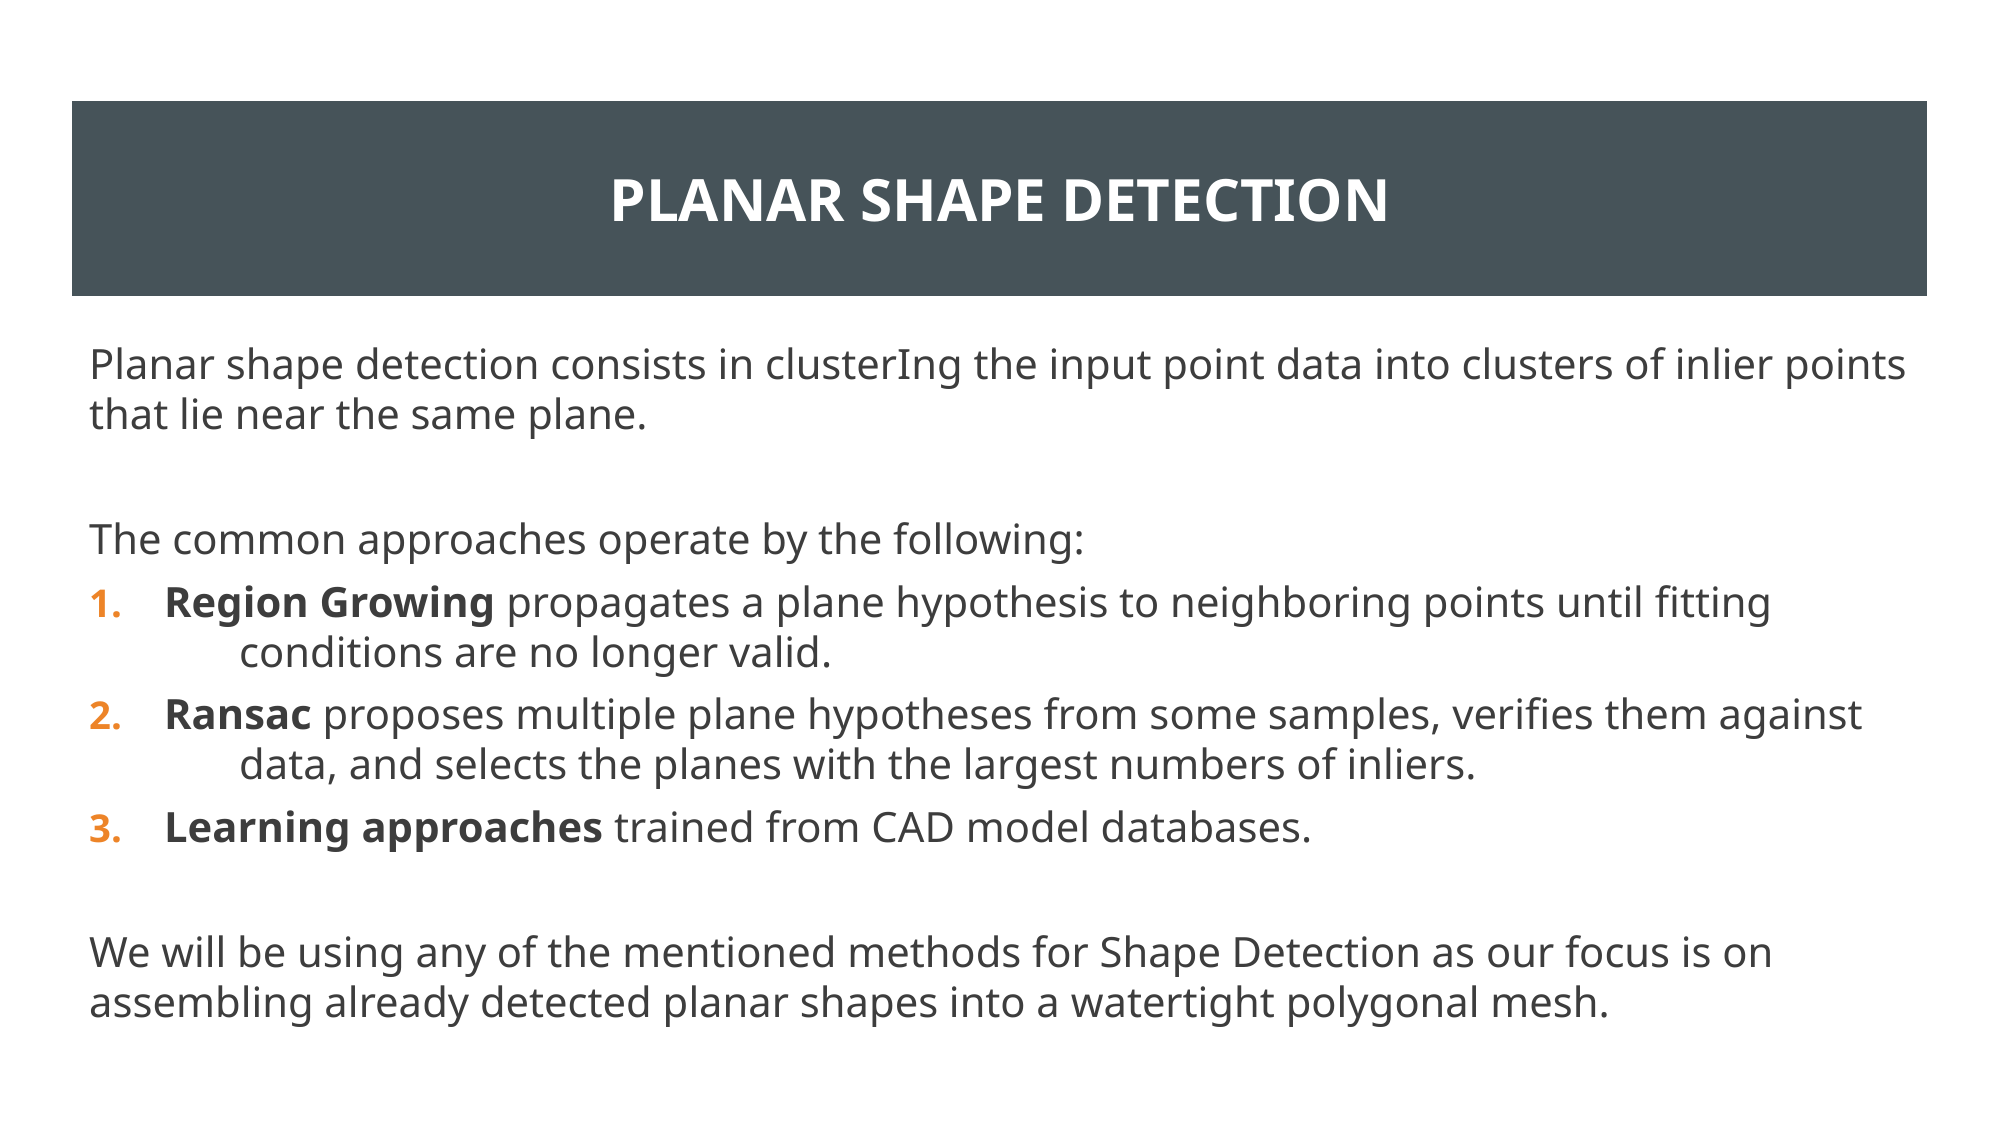

# PLANAR SHAPE DETECTION
Planar shape detection consists in clusterIng the input point data into clusters of inlier points that lie near the same plane.
The common approaches operate by the following:
Region Growing propagates a plane hypothesis to neighboring points until fitting conditions are no longer valid.
Ransac proposes multiple plane hypotheses from some samples, verifies them against data, and selects the planes with the largest numbers of inliers.
Learning approaches trained from CAD model databases.
We will be using any of the mentioned methods for Shape Detection as our focus is on assembling already detected planar shapes into a watertight polygonal mesh.